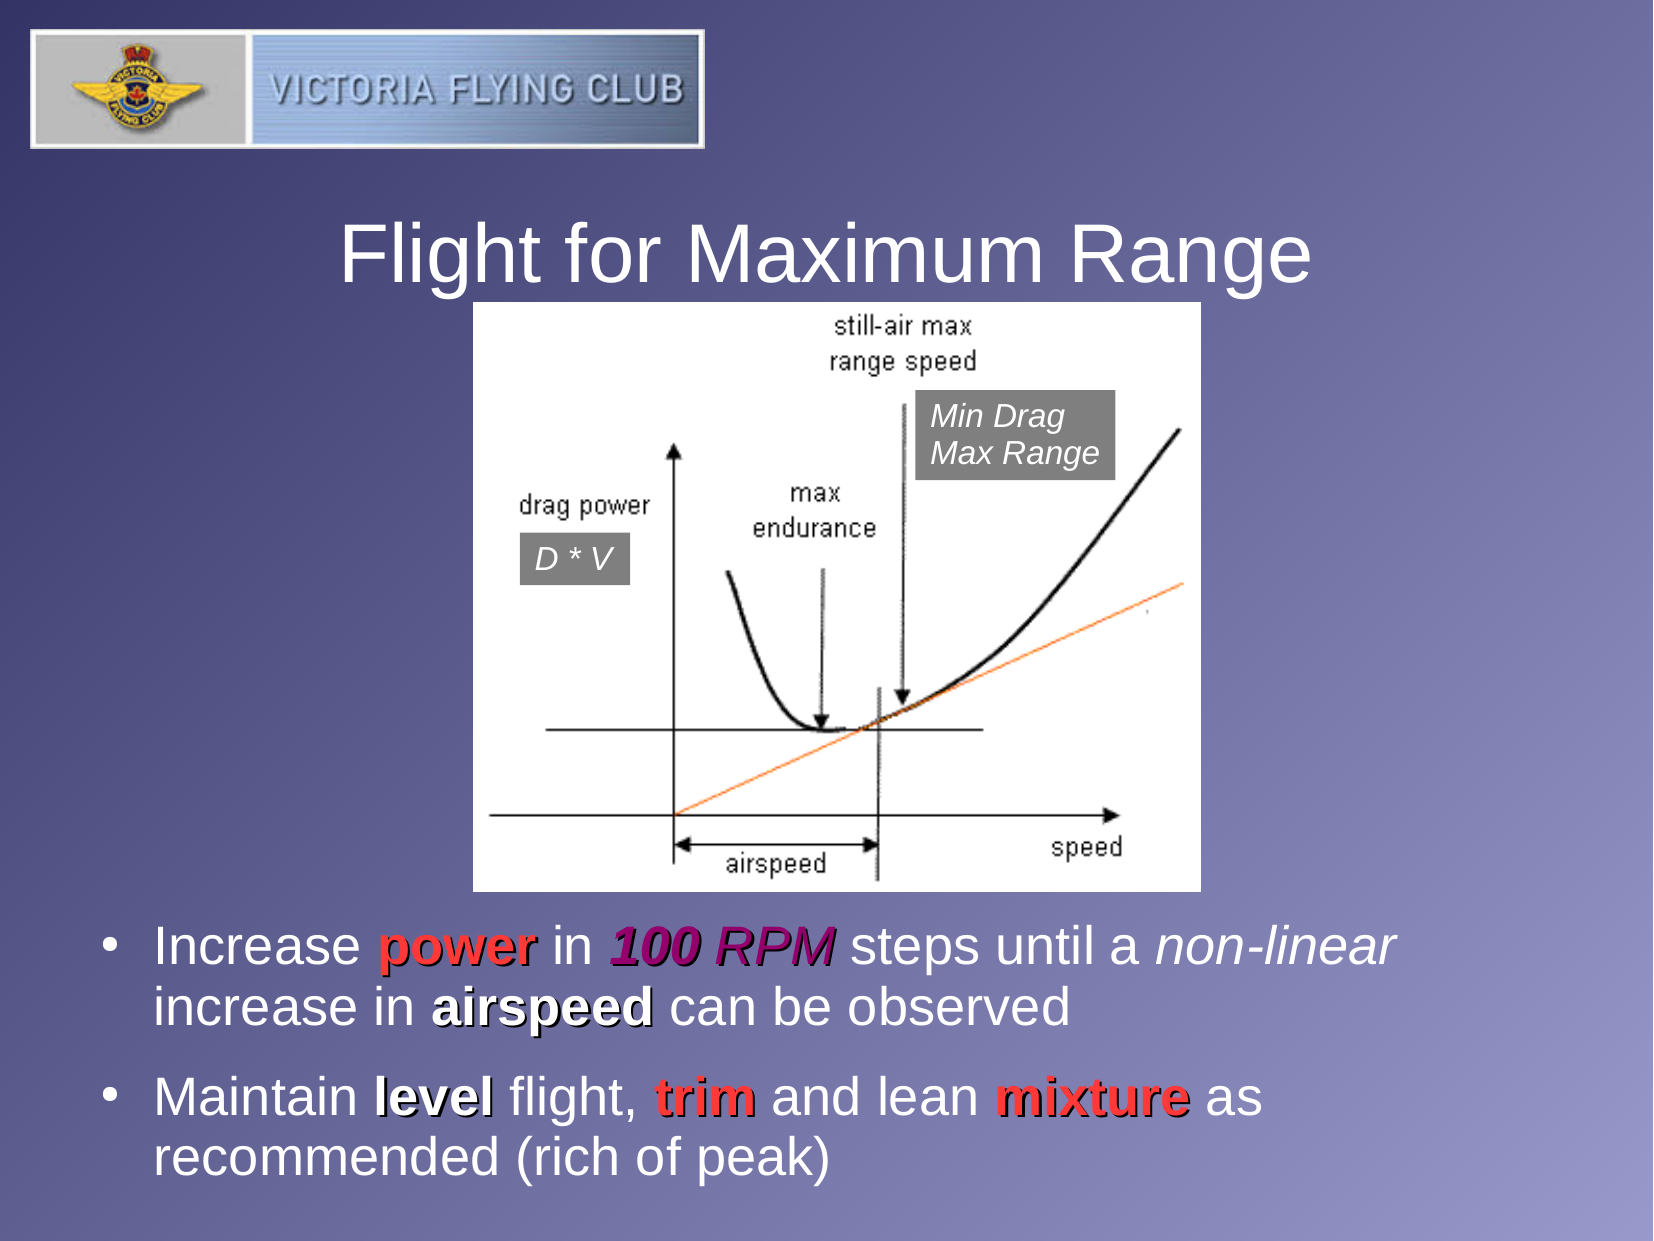

# Flight for Maximum Range
Min Drag
Max Range
D * V
Increase power in 100 RPM steps until a non-linear increase in airspeed can be observed
Maintain level flight, trim and lean mixture as recommended (rich of peak)